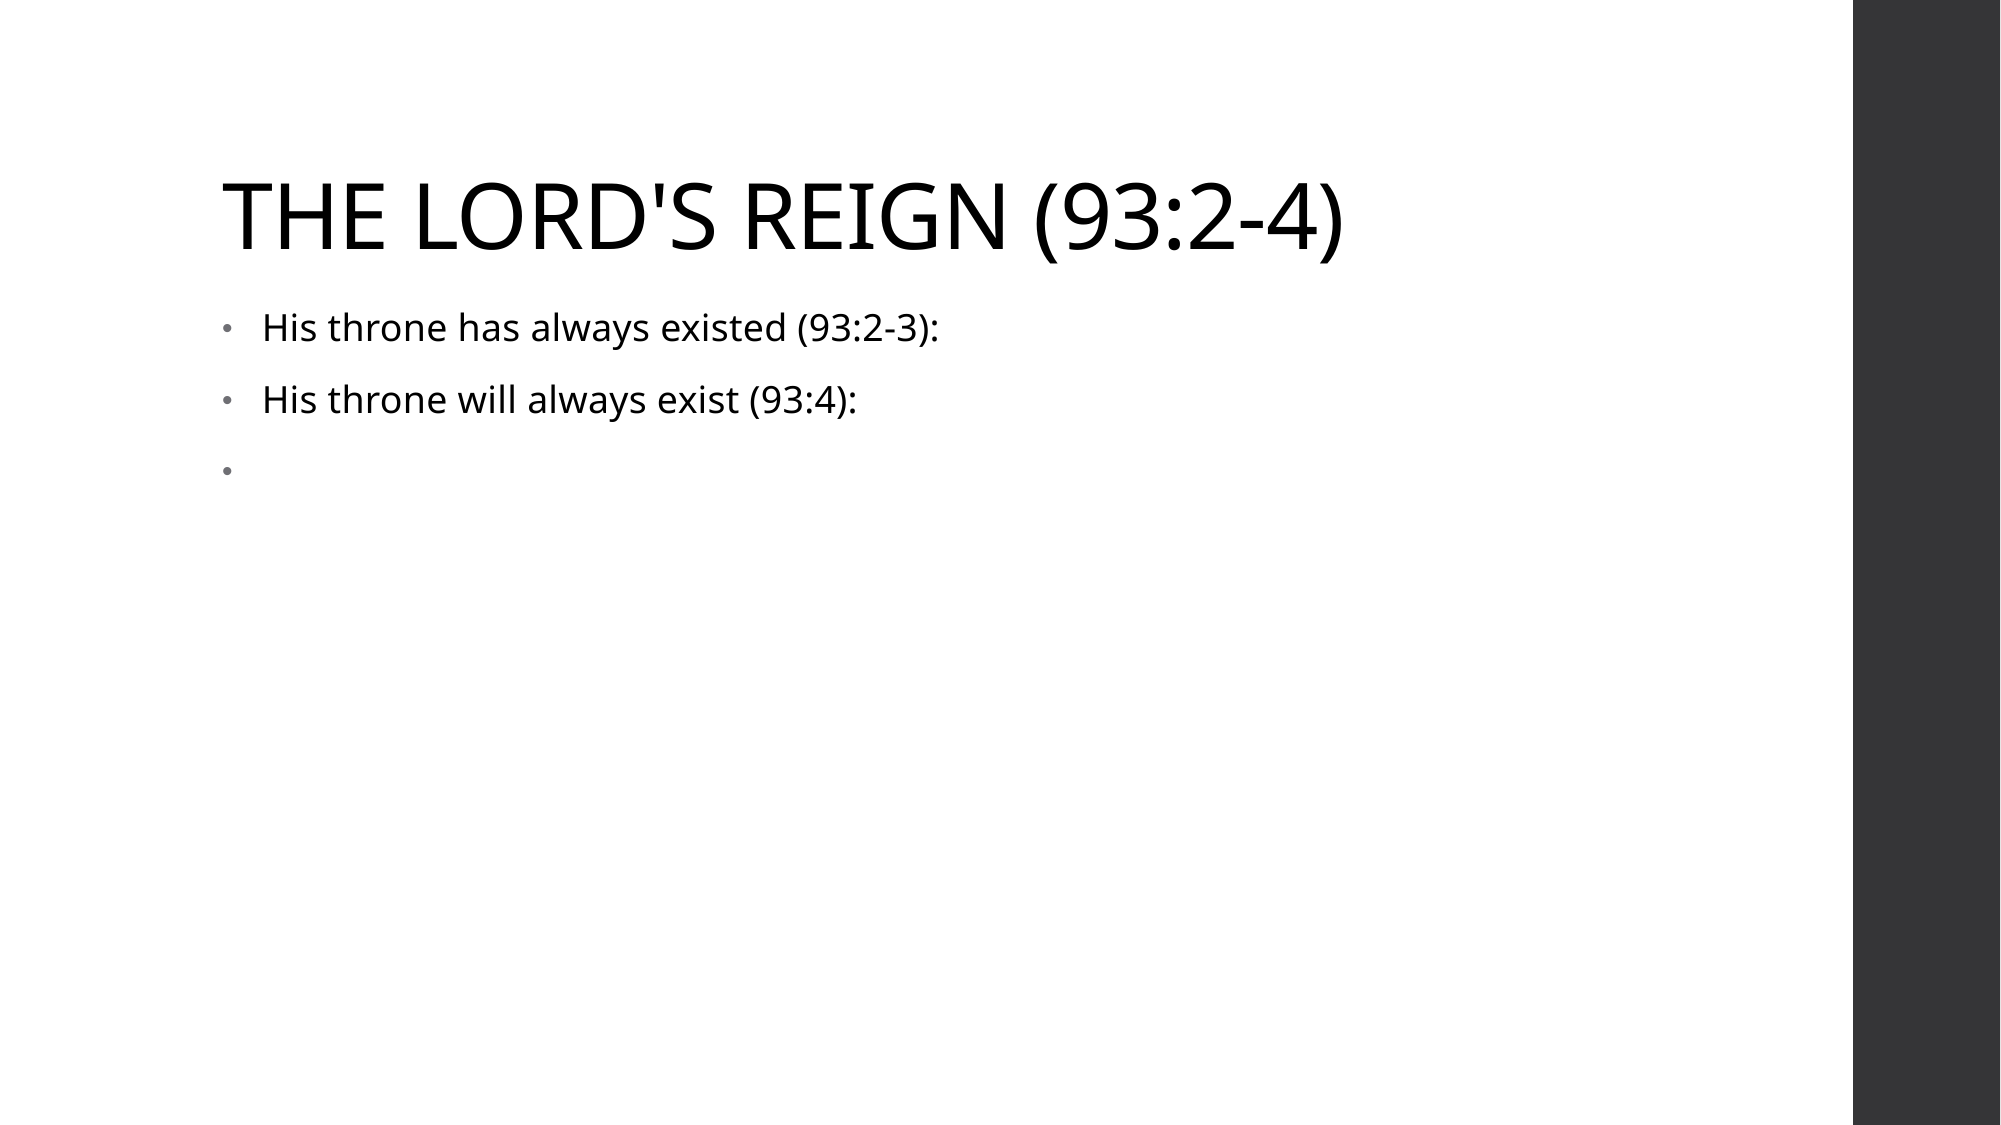

# THE LORD'S REIGN (93:2-4)
 His throne has always existed (93:2-3):
 His throne will always exist (93:4):